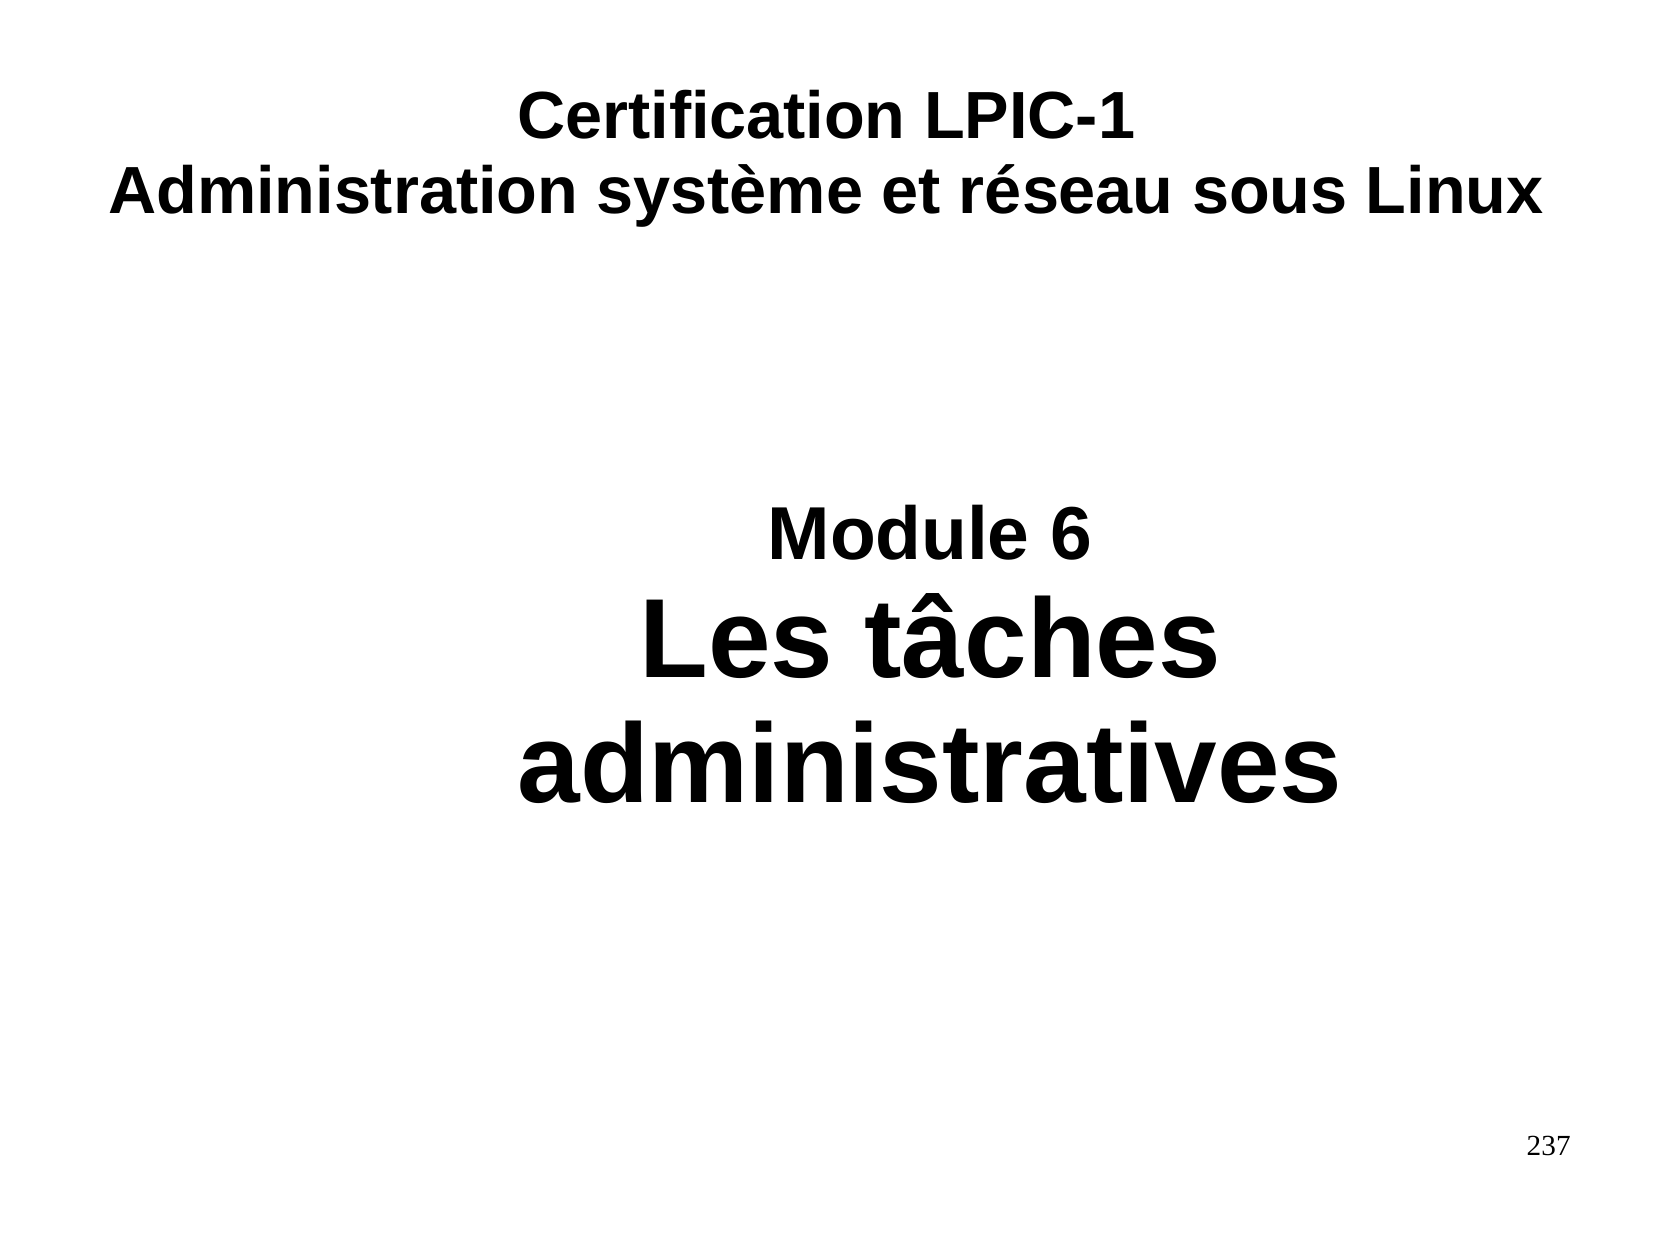

# Certification LPIC-1 Administration système et réseau sous Linux
Module 6
Les tâches administratives
237